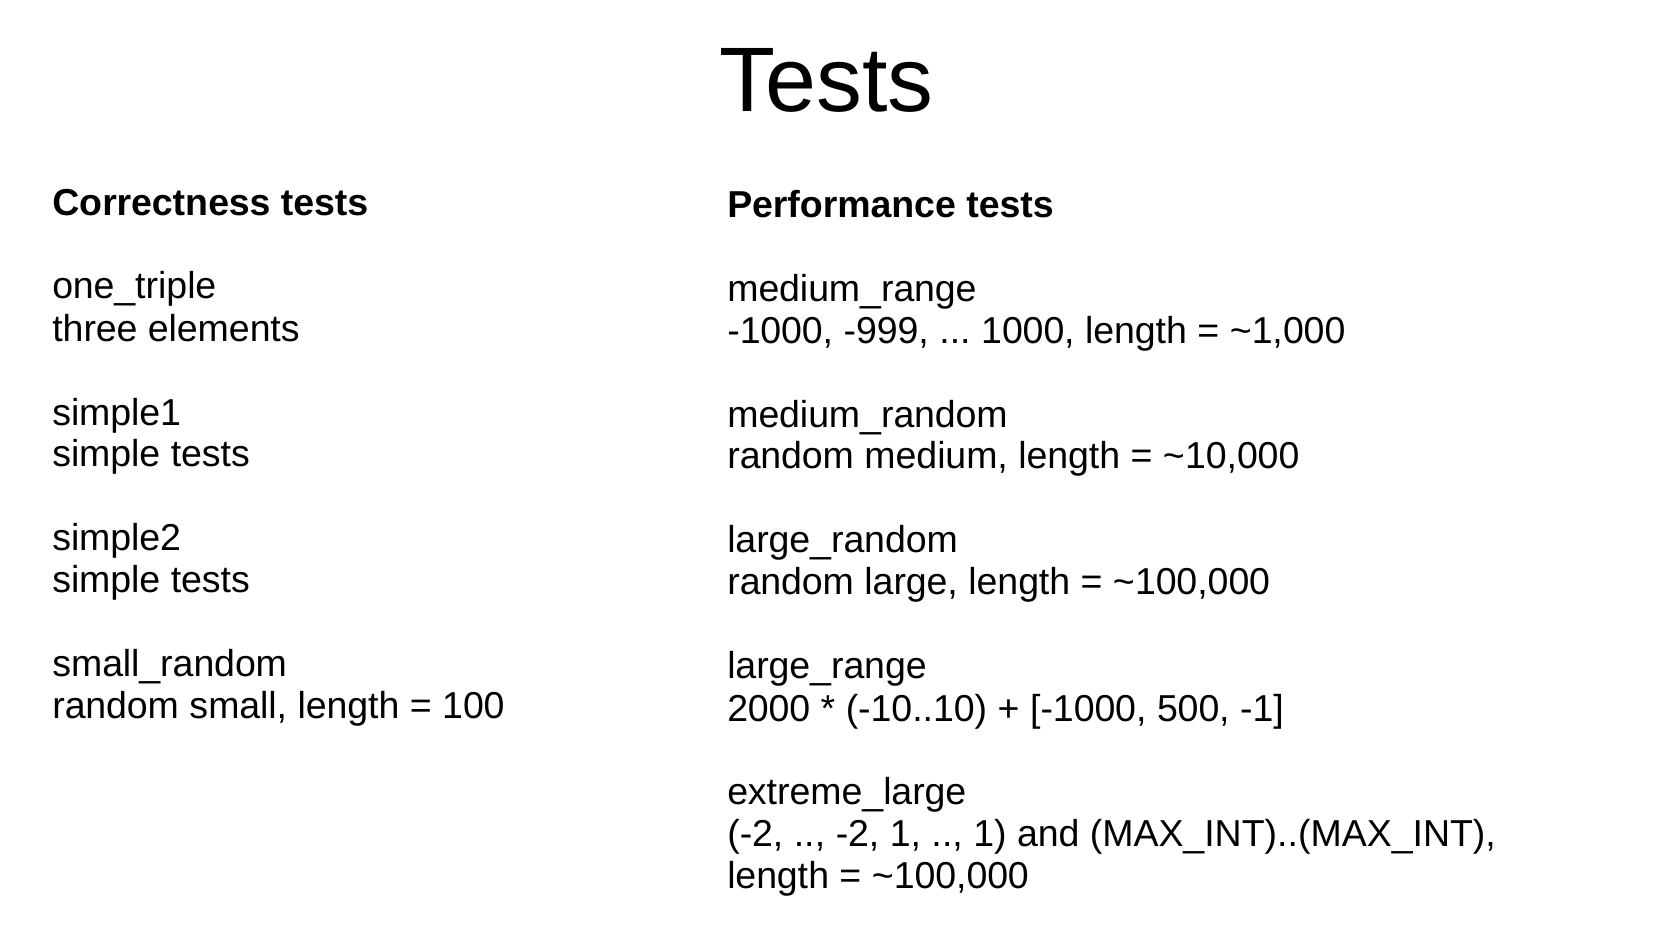

# Tests
Correctness tests
one_triple
three elements
simple1
simple tests
simple2
simple tests
small_random
random small, length = 100
Performance tests
medium_range
-1000, -999, ... 1000, length = ~1,000
medium_random
random medium, length = ~10,000
large_random
random large, length = ~100,000
large_range
2000 * (-10..10) + [-1000, 500, -1]
extreme_large
(-2, .., -2, 1, .., 1) and (MAX_INT)..(MAX_INT), length = ~100,000